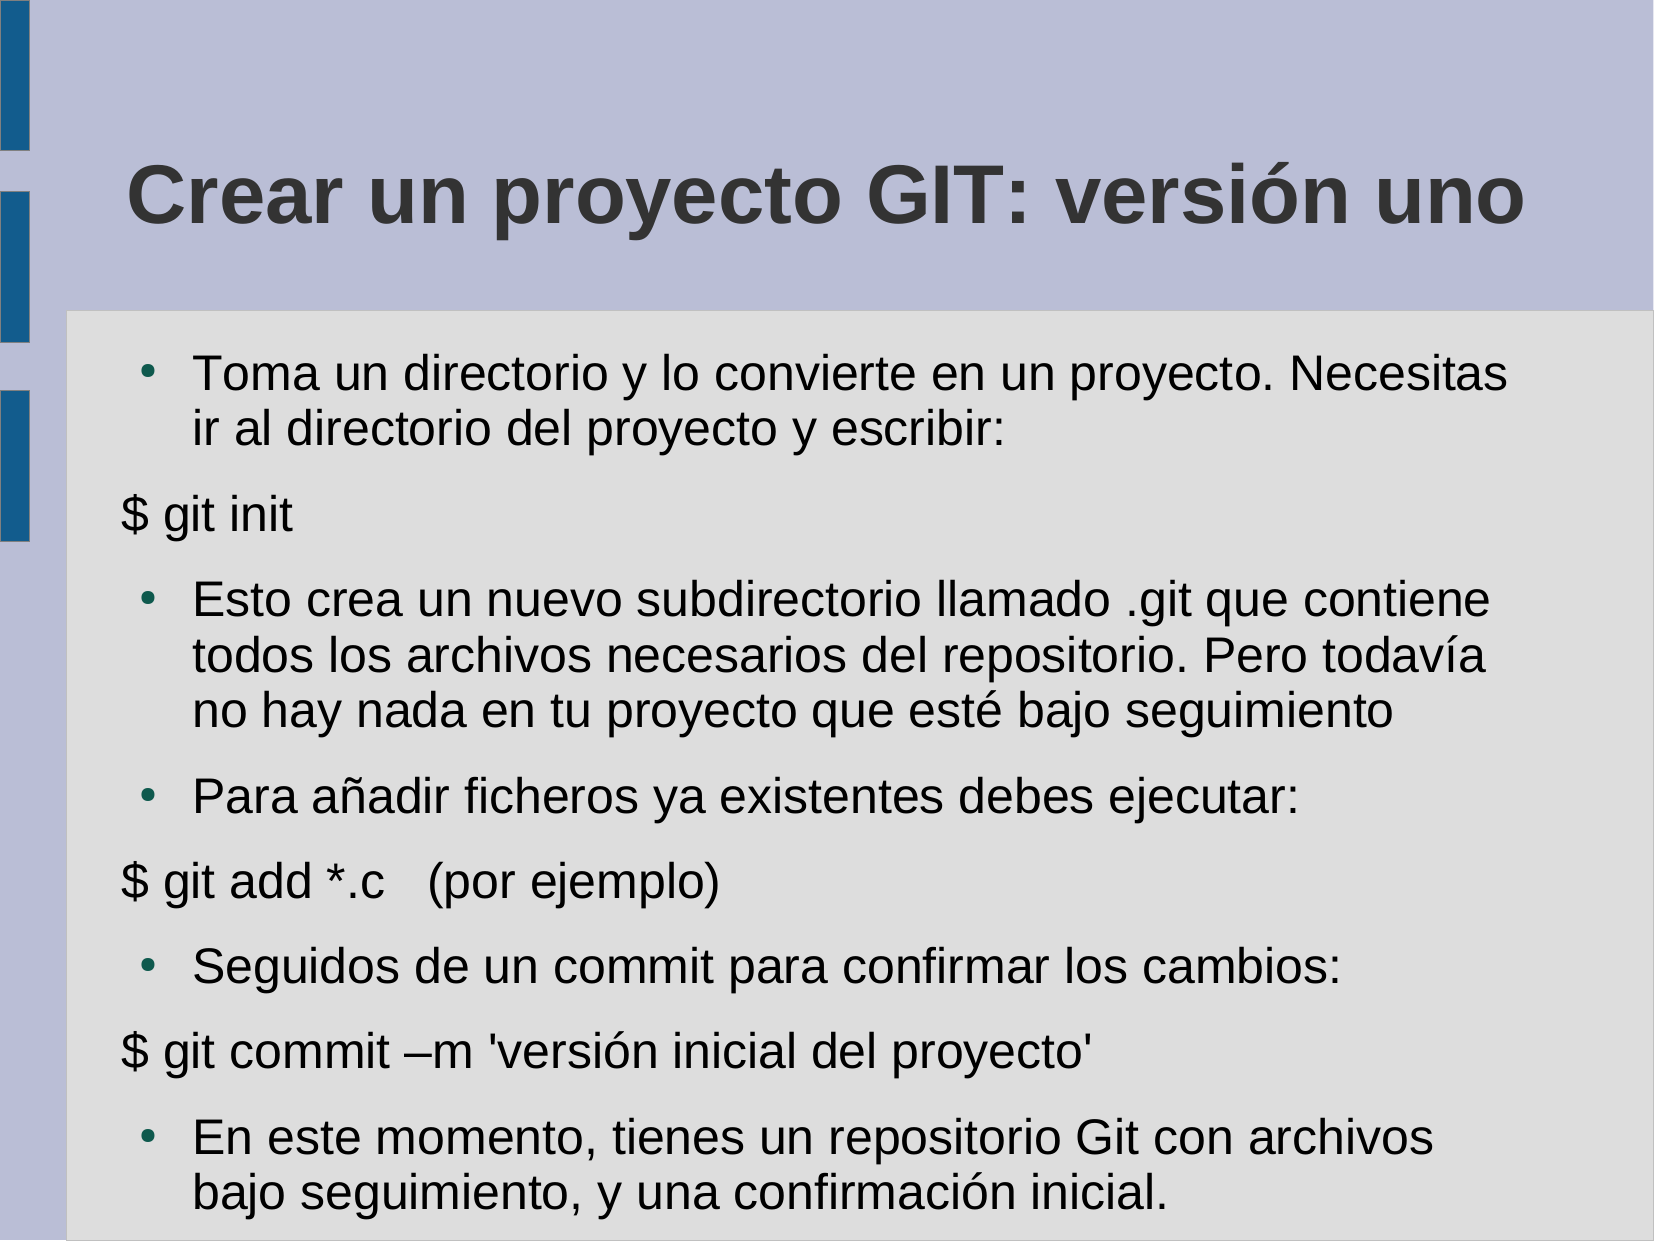

# Crear un proyecto GIT: versión uno
Toma un directorio y lo convierte en un proyecto. Necesitas ir al directorio del proyecto y escribir:
$ git init
Esto crea un nuevo subdirectorio llamado .git que contiene todos los archivos necesarios del repositorio. Pero todavía no hay nada en tu proyecto que esté bajo seguimiento
Para añadir ficheros ya existentes debes ejecutar:
$ git add *.c (por ejemplo)
Seguidos de un commit para confirmar los cambios:
$ git commit –m 'versión inicial del proyecto'
En este momento, tienes un repositorio Git con archivos bajo seguimiento, y una confirmación inicial.